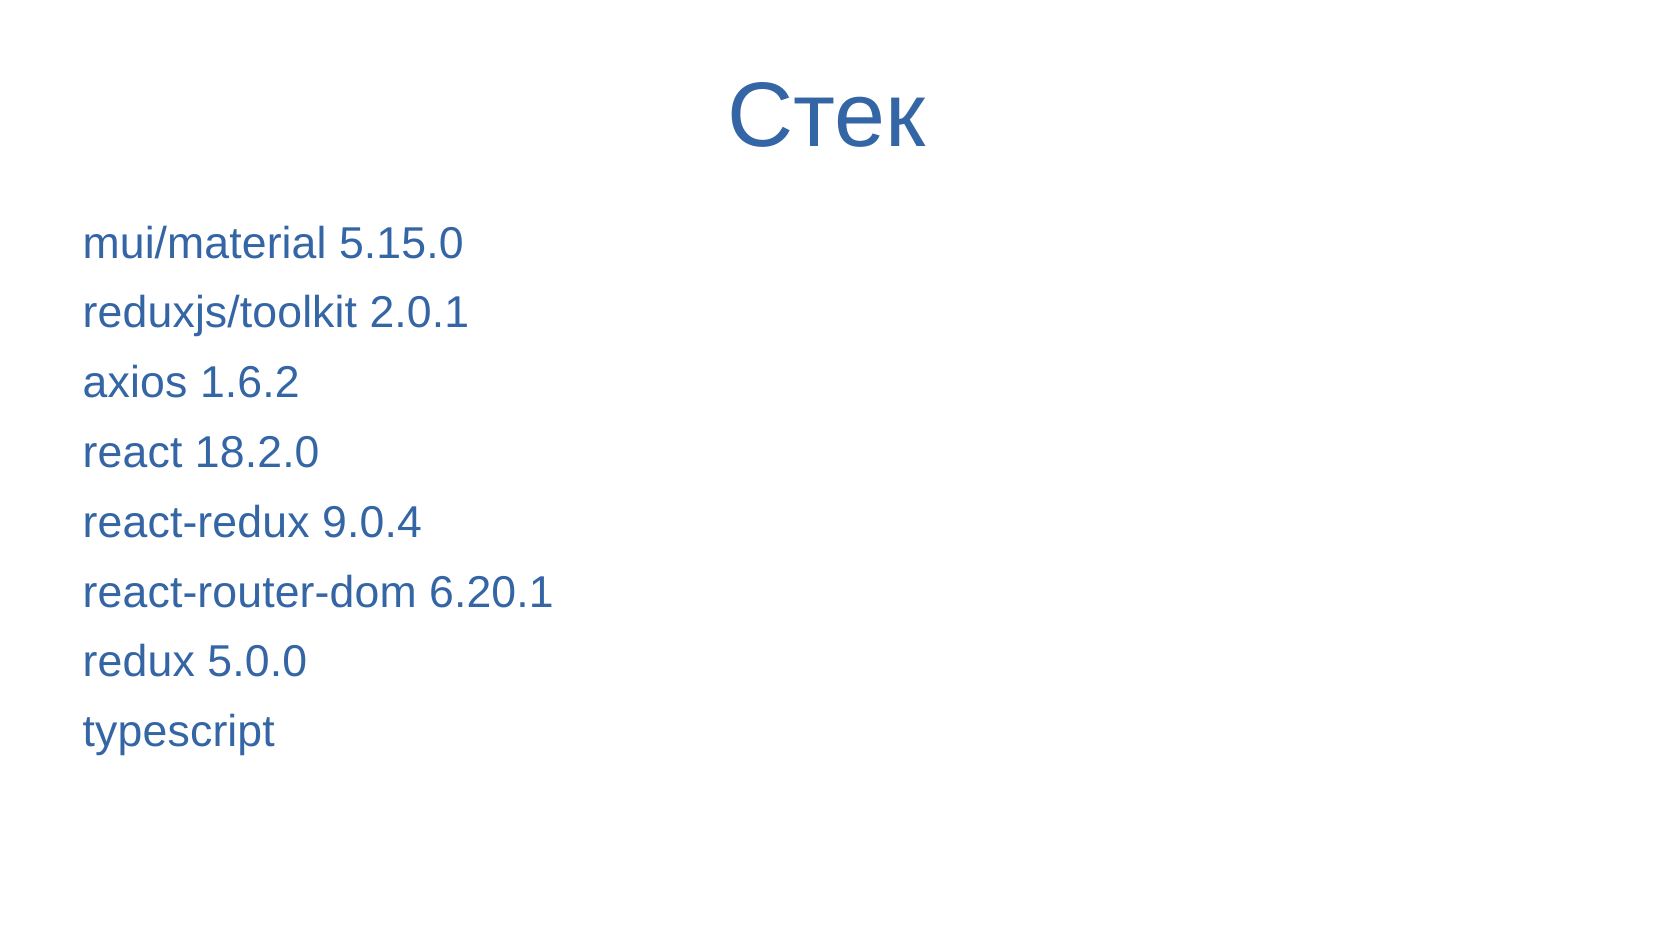

# Стек
mui/material 5.15.0
reduxjs/toolkit 2.0.1
axios 1.6.2
react 18.2.0
react-redux 9.0.4
react-router-dom 6.20.1
redux 5.0.0
typescript